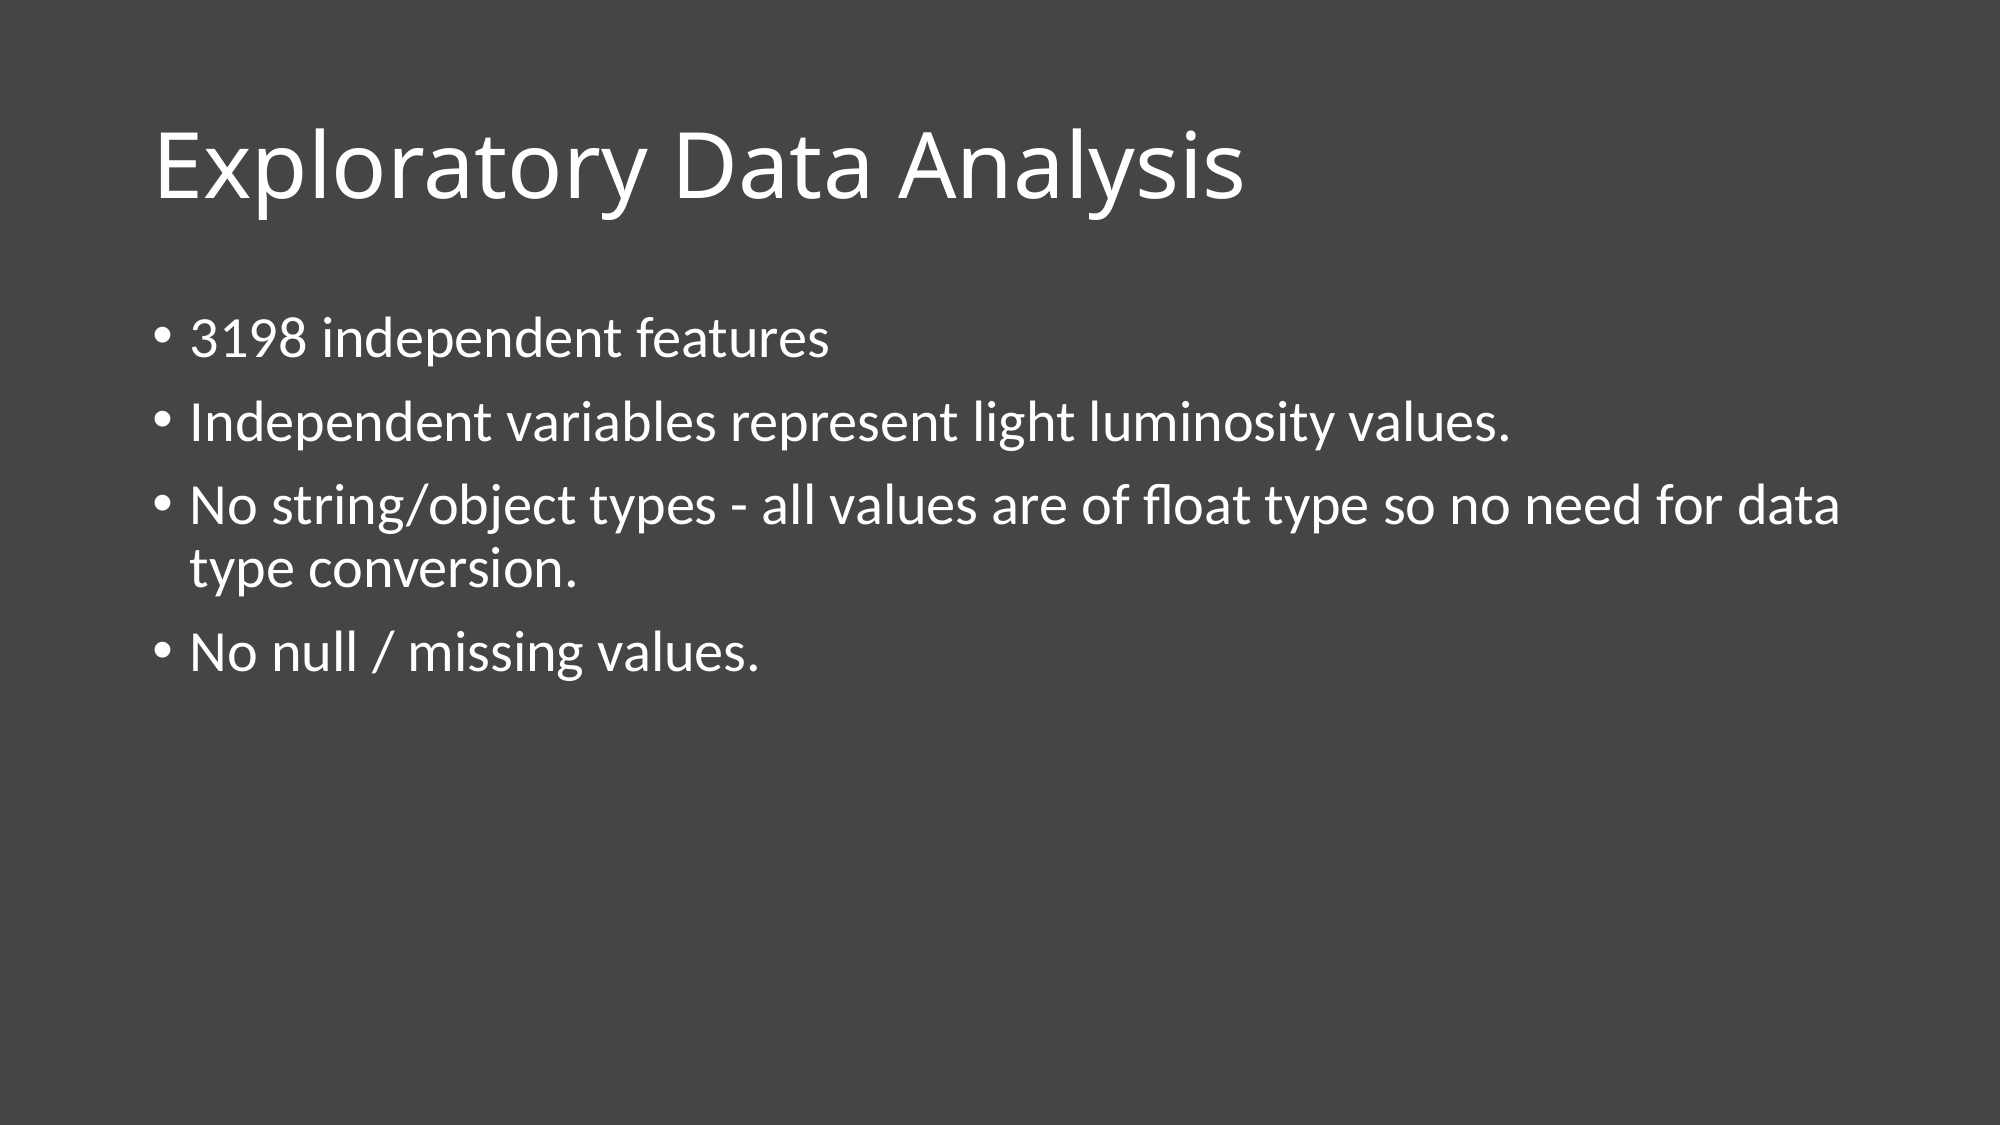

# Exploratory Data Analysis
3198 independent features
Independent variables represent light luminosity values.
No string/object types - all values are of float type so no need for data type conversion.
No null / missing values.